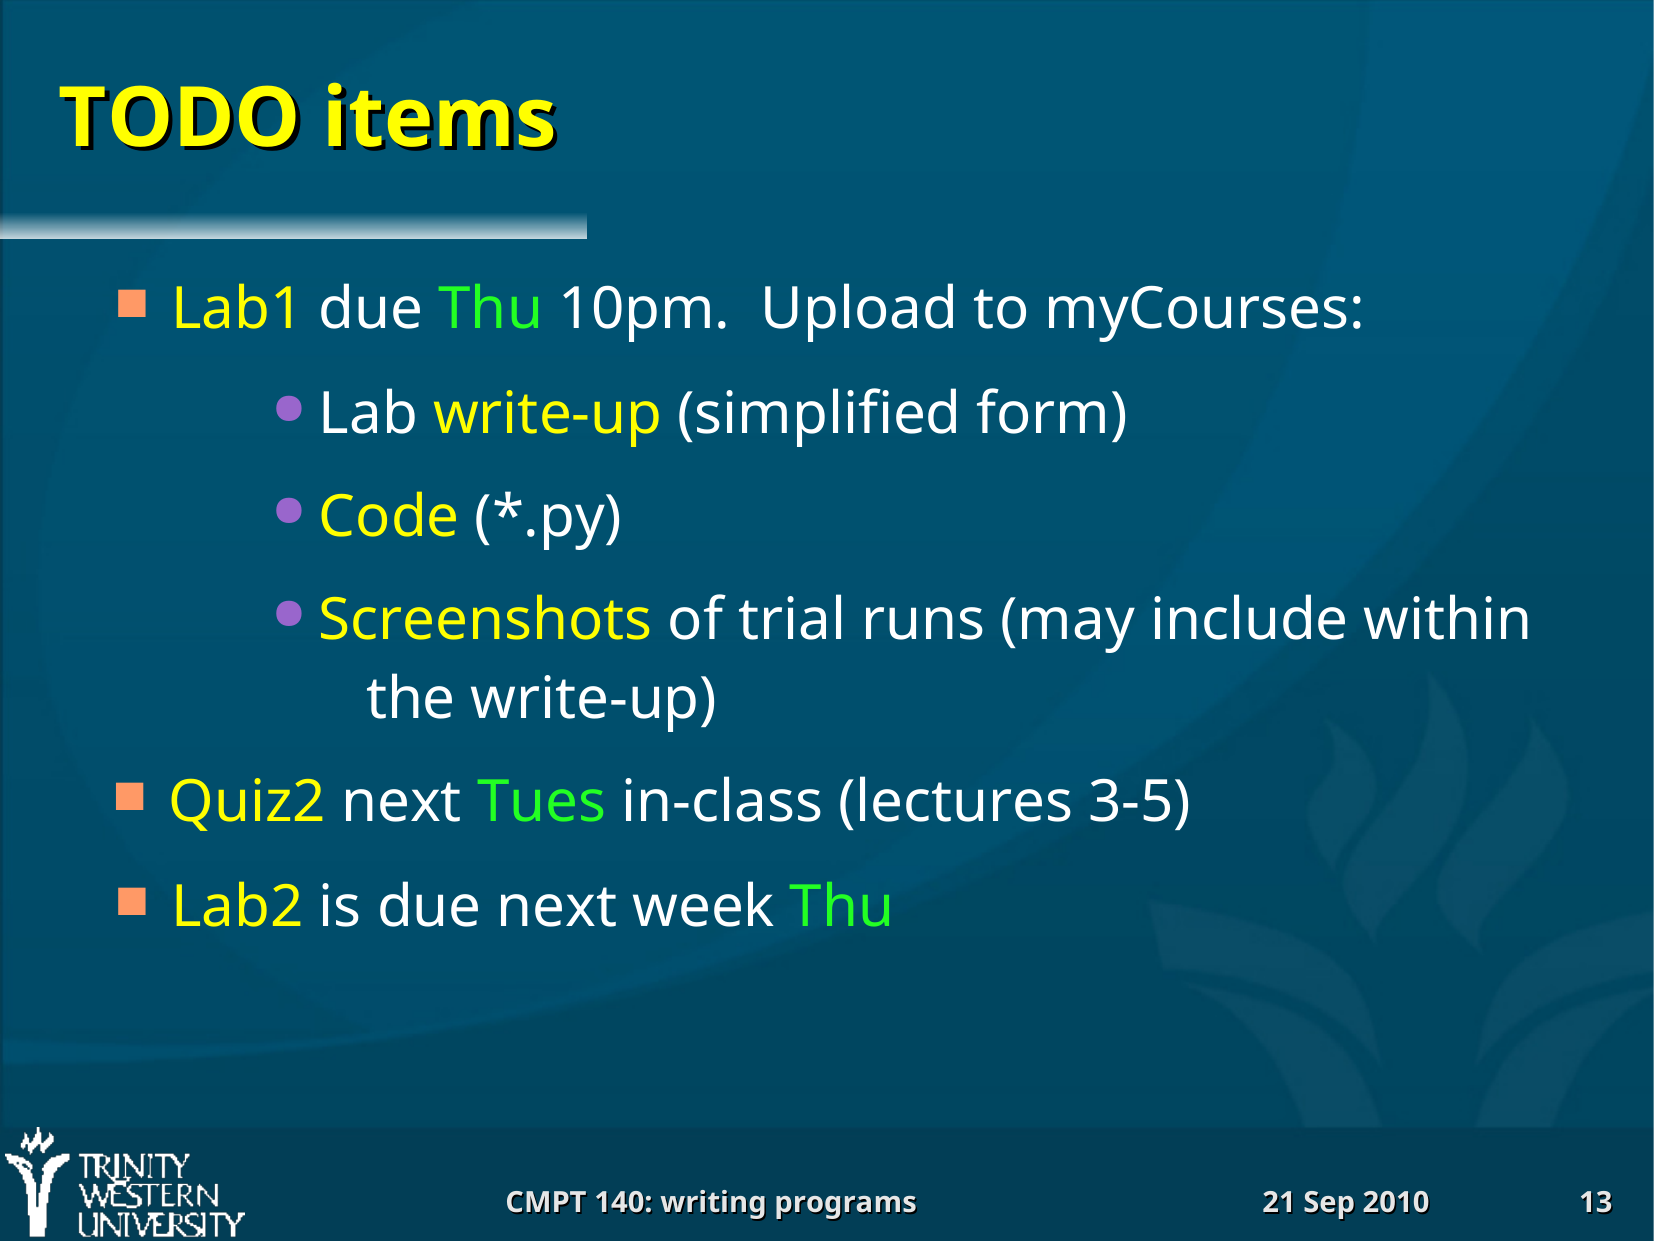

# TODO items
Lab1 due Thu 10pm. Upload to myCourses:
Lab write-up (simplified form)
Code (*.py)
Screenshots of trial runs (may include within the write-up)
Quiz2 next Tues in-class (lectures 3-5)
Lab2 is due next week Thu
CMPT 140: writing programs
21 Sep 2010
13